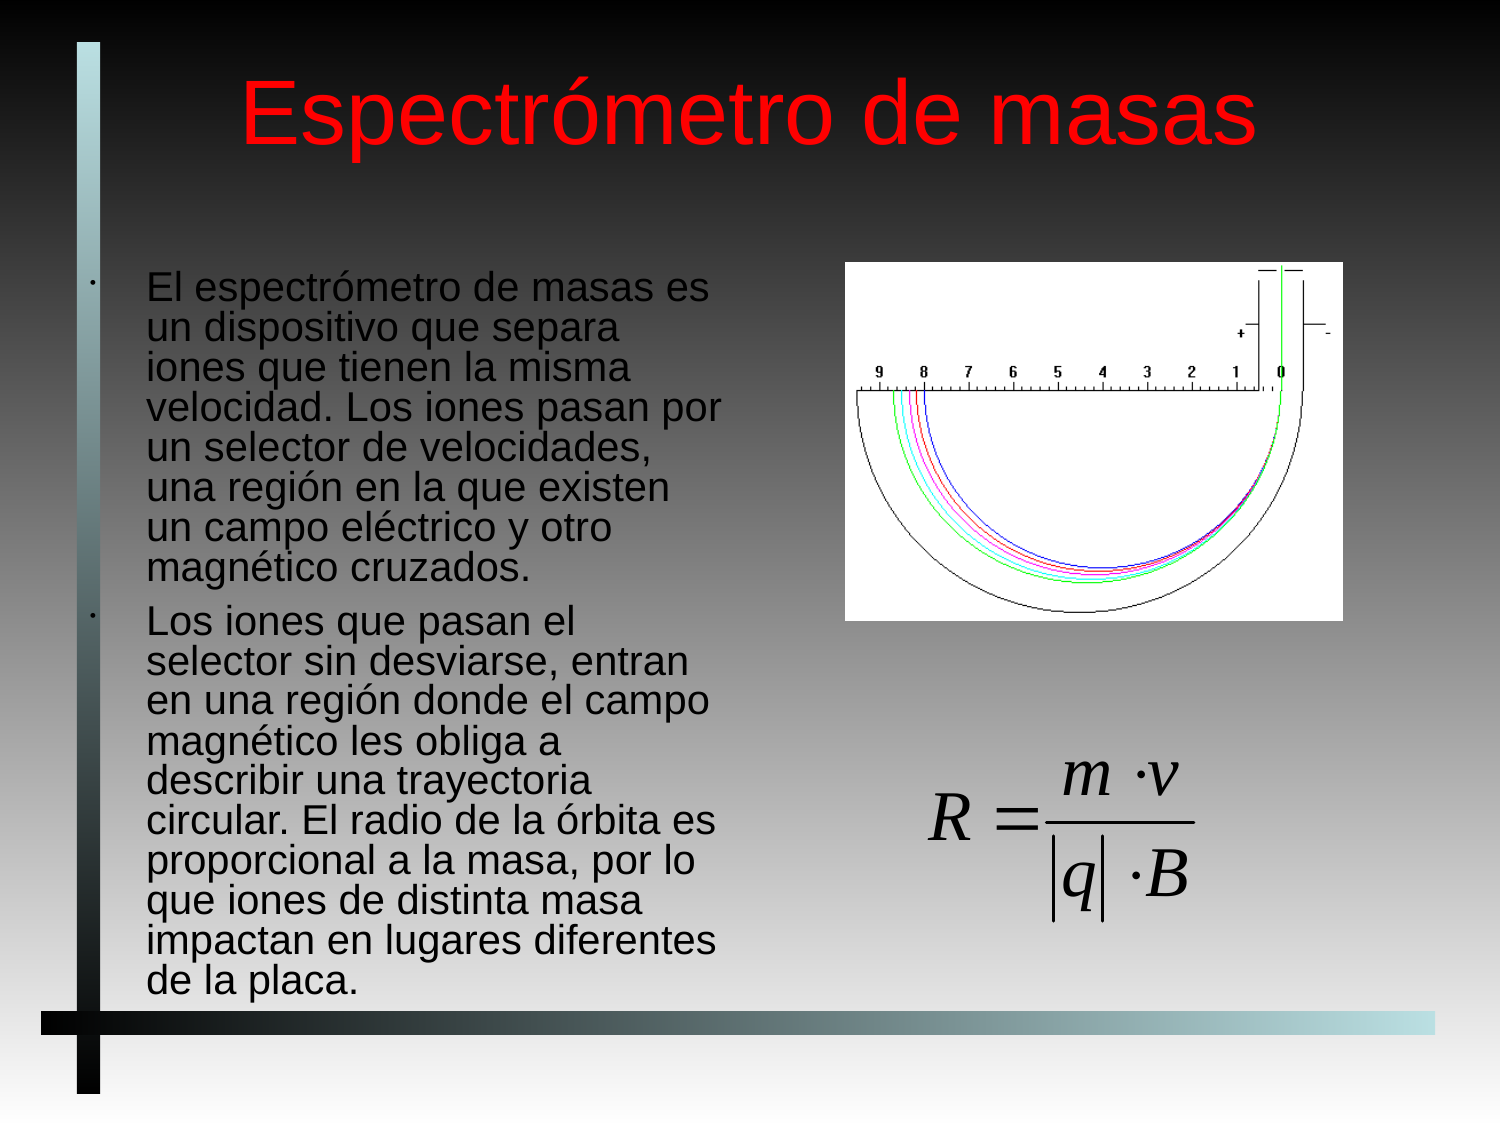

# Espectrómetro de masas
El espectrómetro de masas es un dispositivo que separa iones que tienen la misma velocidad. Los iones pasan por un selector de velocidades, una región en la que existen un campo eléctrico y otro magnético cruzados.
Los iones que pasan el selector sin desviarse, entran en una región donde el campo magnético les obliga a describir una trayectoria circular. El radio de la órbita es proporcional a la masa, por lo que iones de distinta masa impactan en lugares diferentes de la placa.